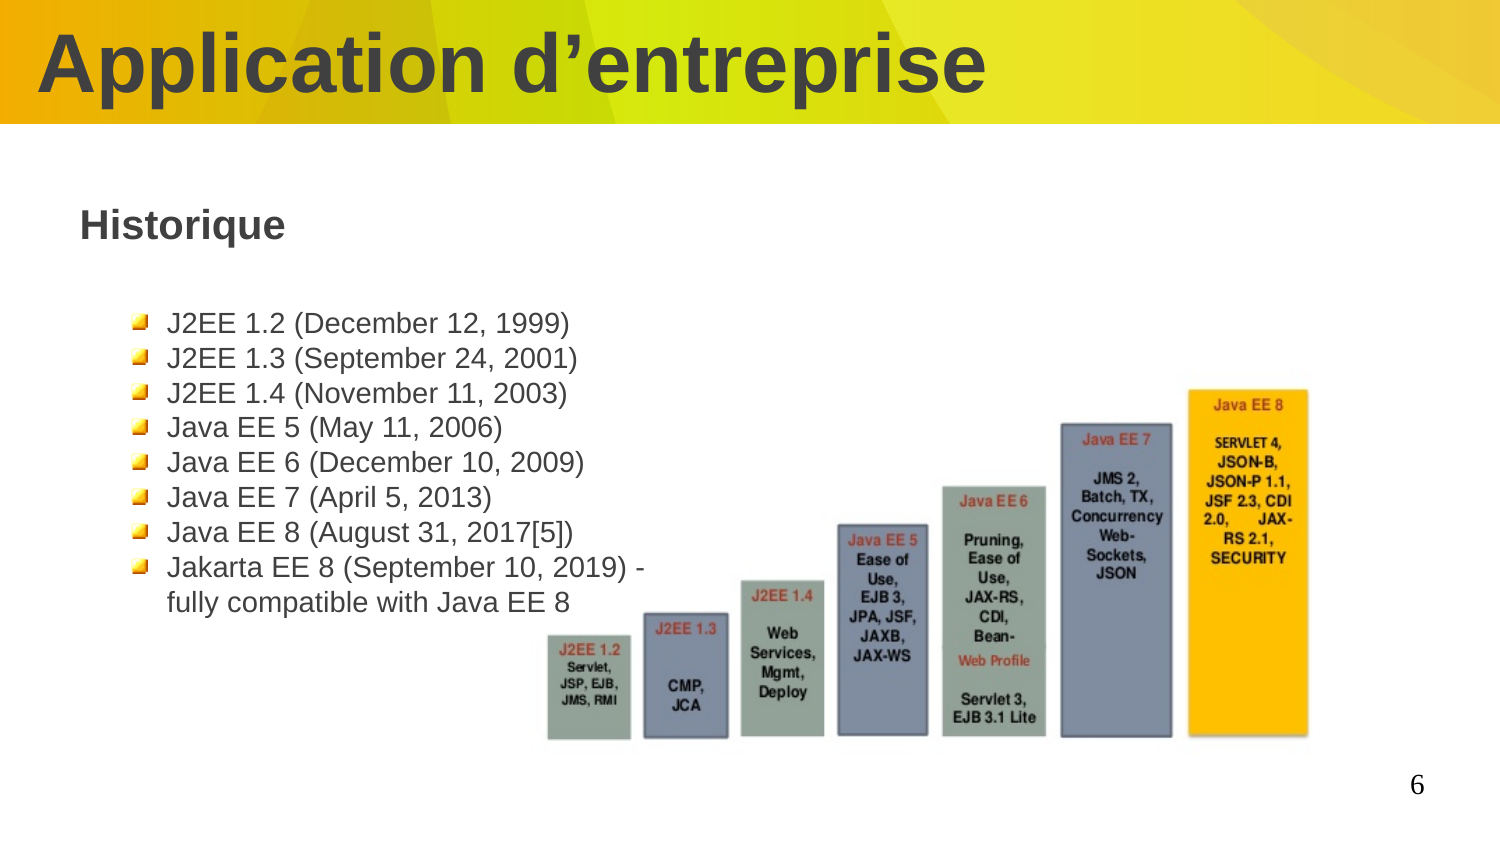

Application d’entreprise
Historique
J2EE 1.2 (December 12, 1999)
J2EE 1.3 (September 24, 2001)
J2EE 1.4 (November 11, 2003)
Java EE 5 (May 11, 2006)
Java EE 6 (December 10, 2009)
Java EE 7 (April 5, 2013)
Java EE 8 (August 31, 2017[5])
Jakarta EE 8 (September 10, 2019) - fully compatible with Java EE 8
6